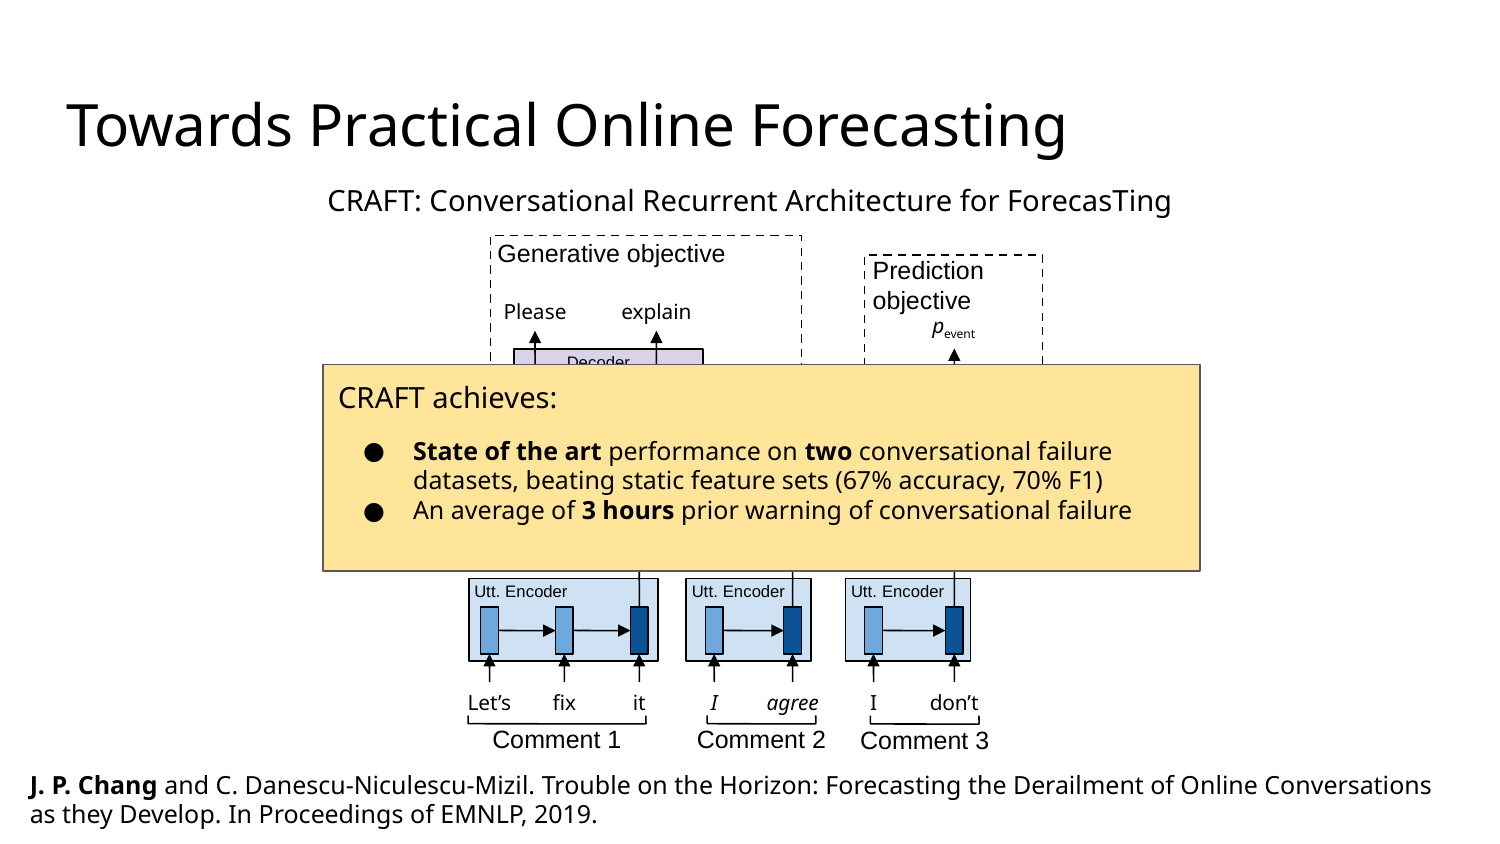

# Towards Practical Online Forecasting
CRAFT: Conversational Recurrent Architecture for ForecasTing
Generative objective
Prediction objective
Please
explain
pevent
Decoder
CRAFT achieves:
State of the art performance on two conversational failure datasets, beating static feature sets (67% accuracy, 70% F1)
An average of 3 hours prior warning of conversational failure
Predictor MLP
Context Encoder
Utt. Encoder
Utt. Encoder
Utt. Encoder
Let’s
fix
it
I
agree
I
don’t
Comment 1
Comment 2
Comment 3
J. P. Chang and C. Danescu-Niculescu-Mizil. Trouble on the Horizon: Forecasting the Derailment of Online Conversations as they Develop. In Proceedings of EMNLP, 2019.